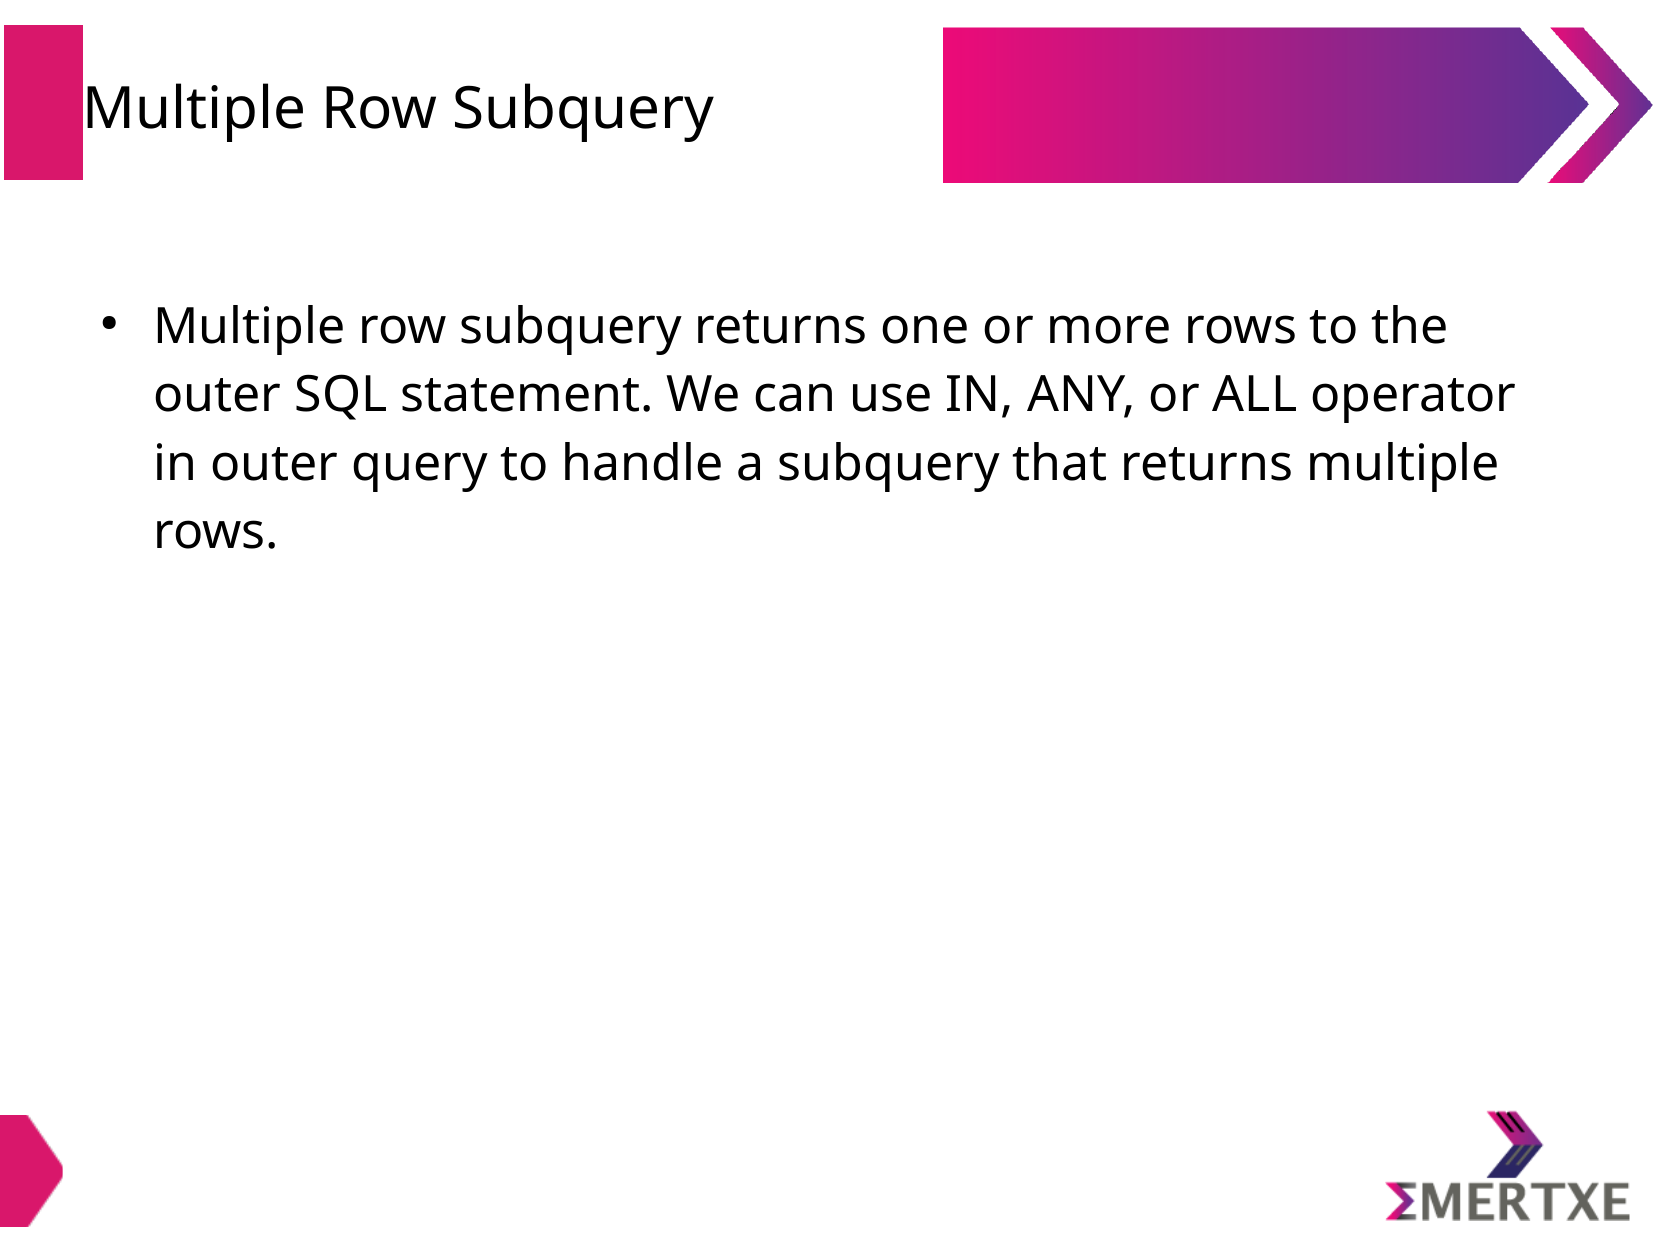

# Multiple Row Subquery
Multiple row subquery returns one or more rows to the outer SQL statement. We can use IN, ANY, or ALL operator in outer query to handle a subquery that returns multiple rows.